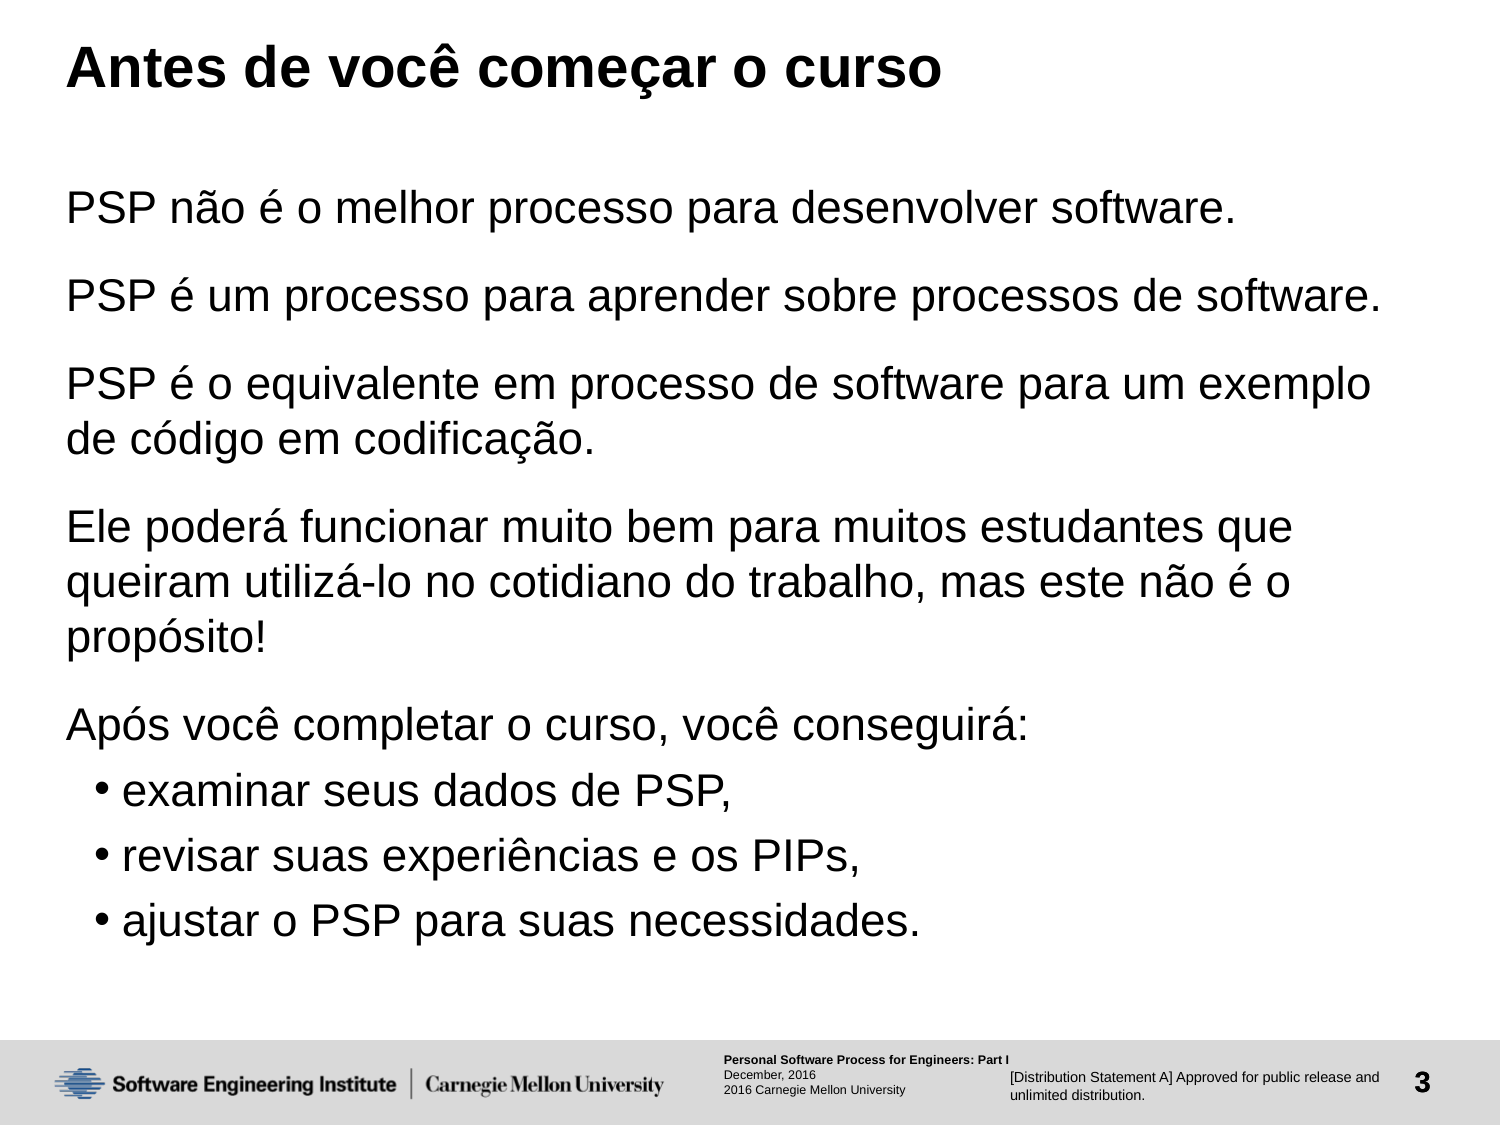

# Antes de você começar o curso
PSP não é o melhor processo para desenvolver software.
PSP é um processo para aprender sobre processos de software.
PSP é o equivalente em processo de software para um exemplo de código em codificação.
Ele poderá funcionar muito bem para muitos estudantes que queiram utilizá-lo no cotidiano do trabalho, mas este não é o propósito!
Após você completar o curso, você conseguirá:
examinar seus dados de PSP,
revisar suas experiências e os PIPs,
ajustar o PSP para suas necessidades.